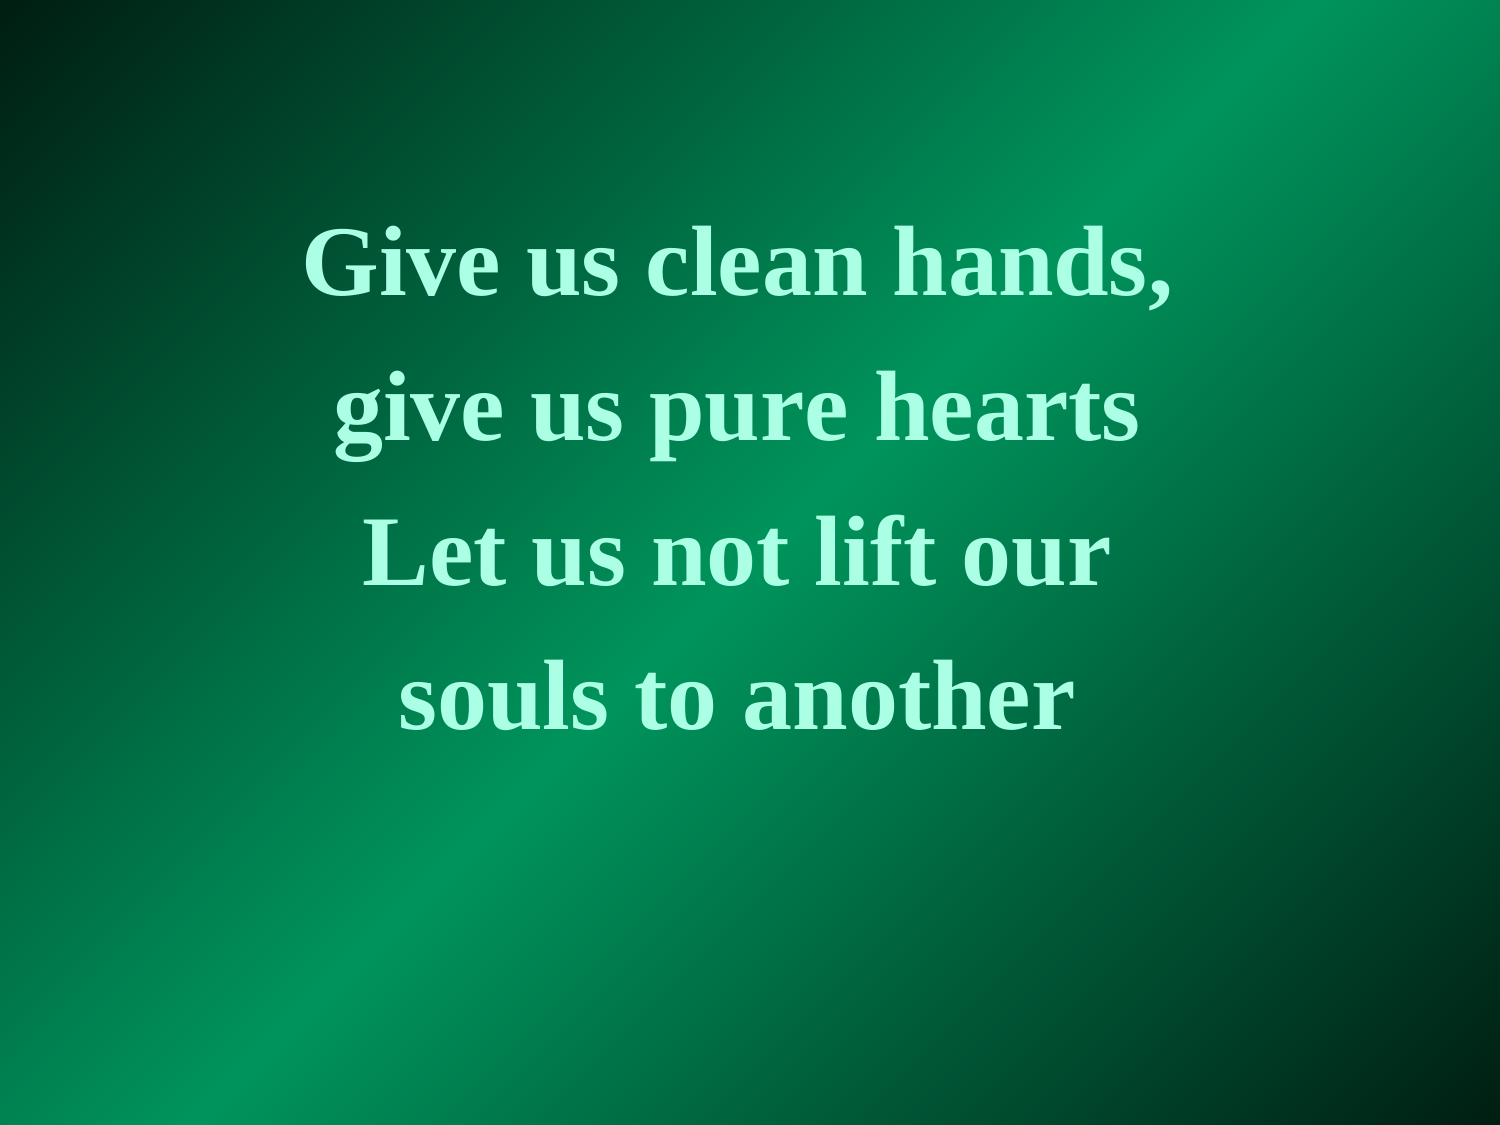

# Give us clean hands,
give us pure hearts
Let us not lift our
souls to another